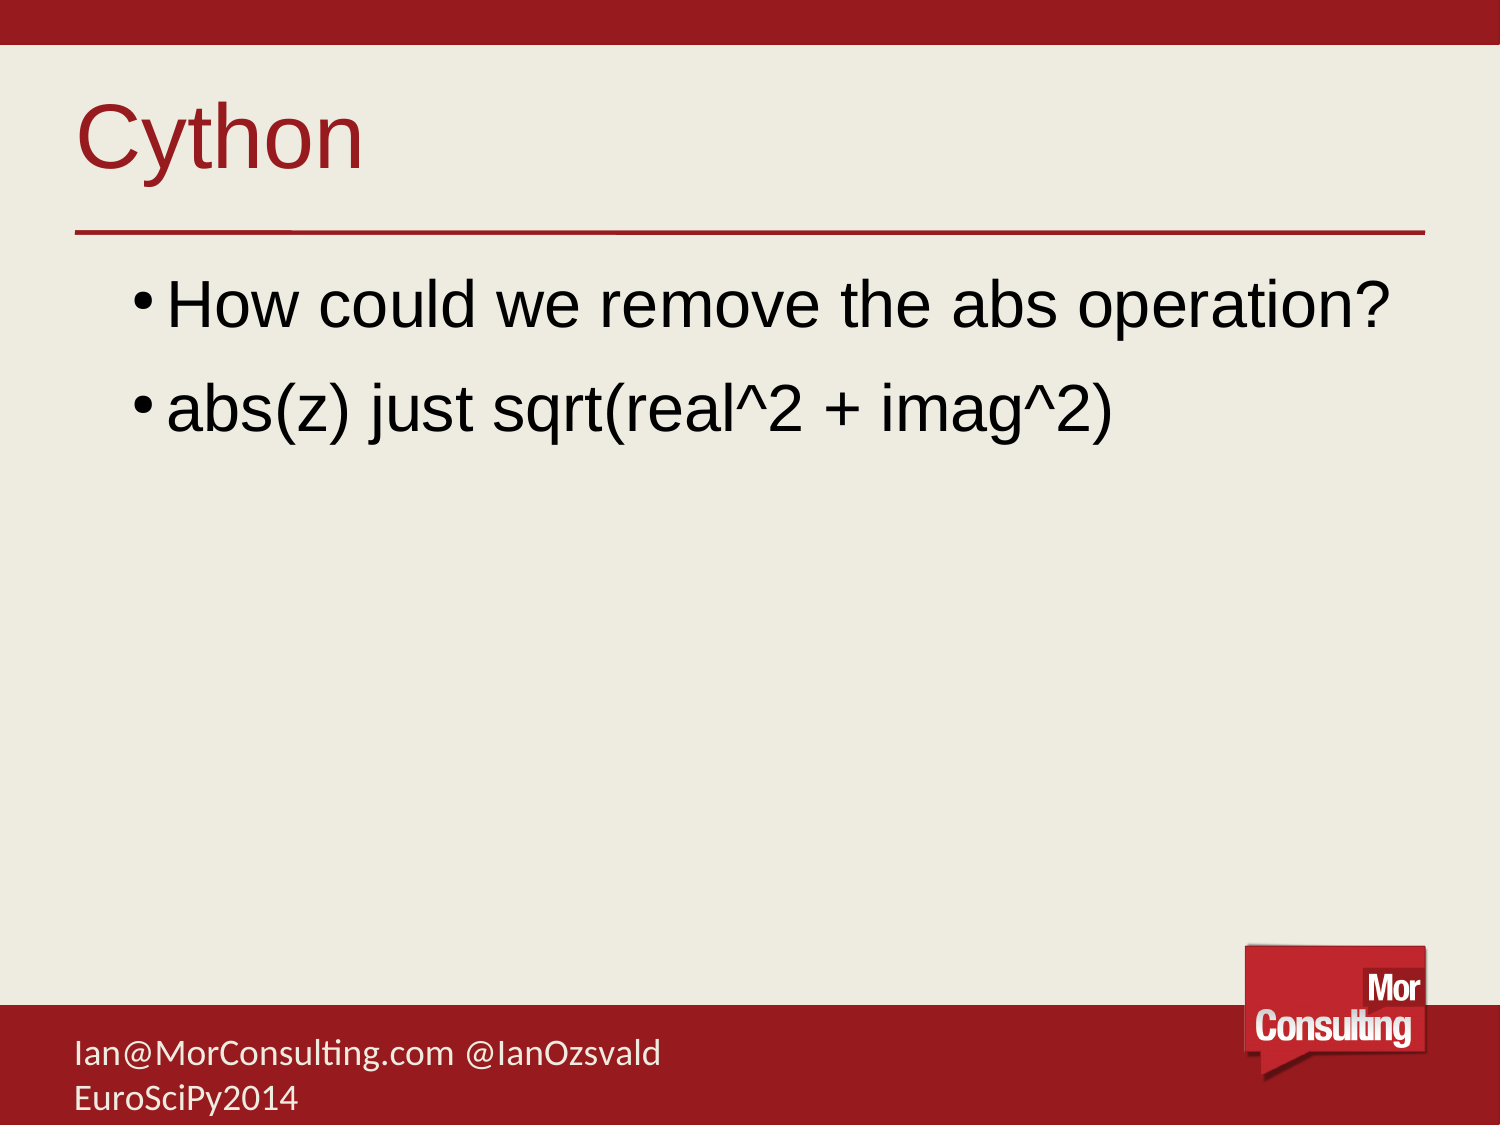

# Cython
How could we remove the abs operation?
abs(z) just sqrt(real^2 + imag^2)